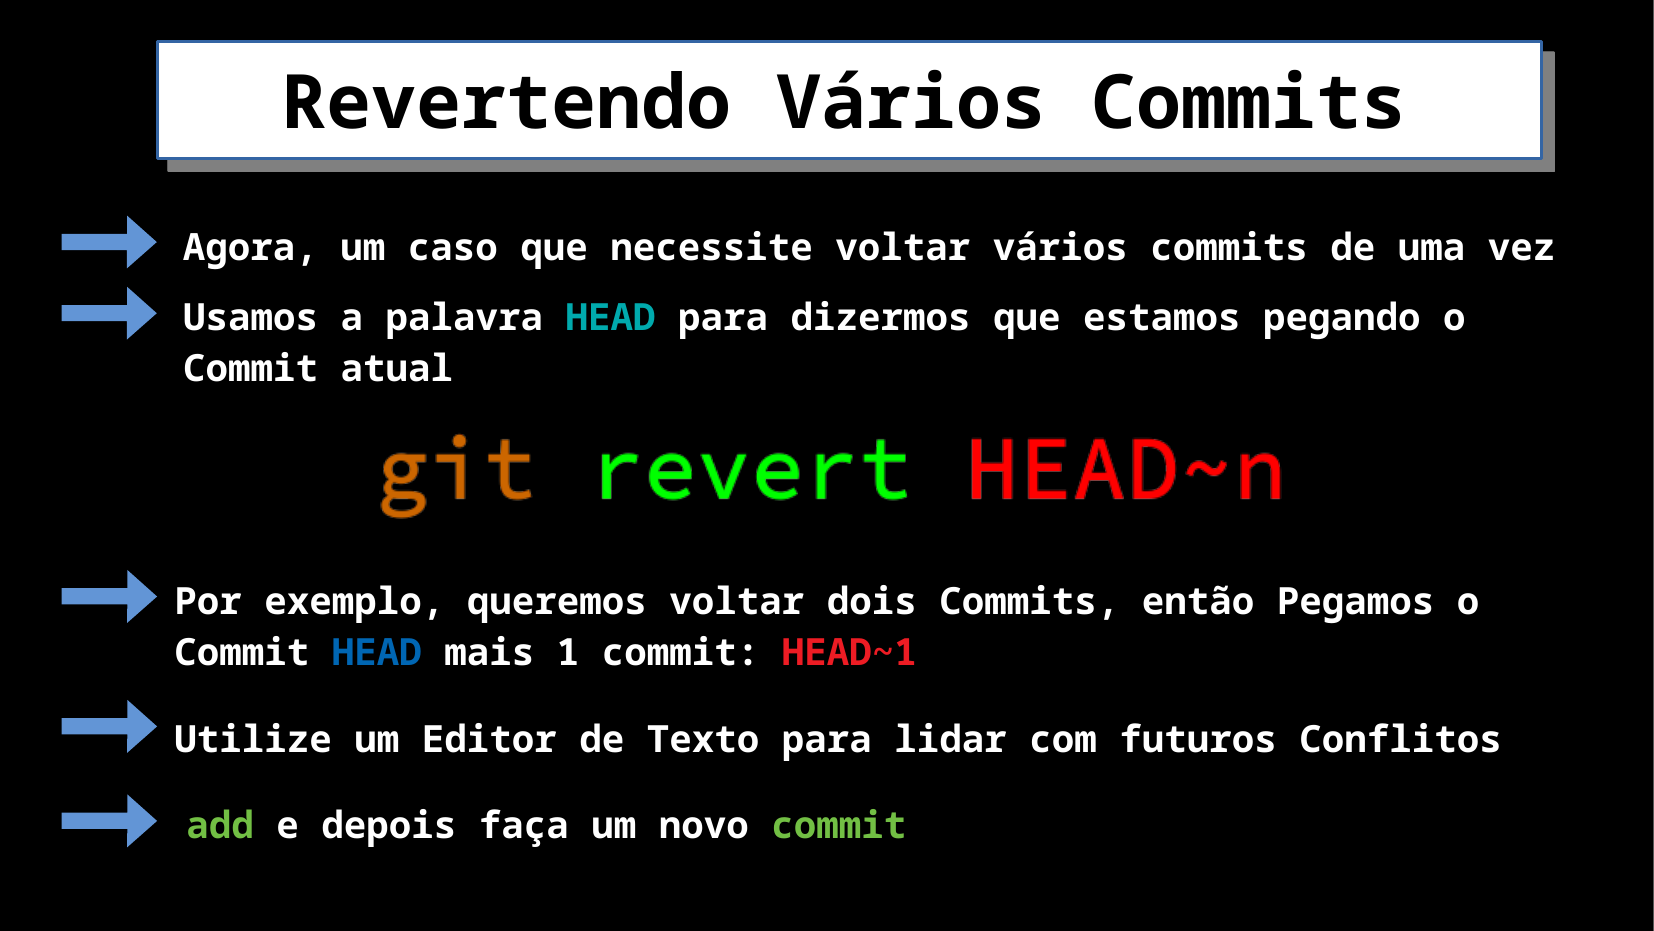

Revertendo Vários Commits
Agora, um caso que necessite voltar vários commits de uma vez
Usamos a palavra HEAD para dizermos que estamos pegando o Commit atual
Por exemplo, queremos voltar dois Commits, então Pegamos o Commit HEAD mais 1 commit: HEAD~1
Utilize um Editor de Texto para lidar com futuros Conflitos
add e depois faça um novo commit